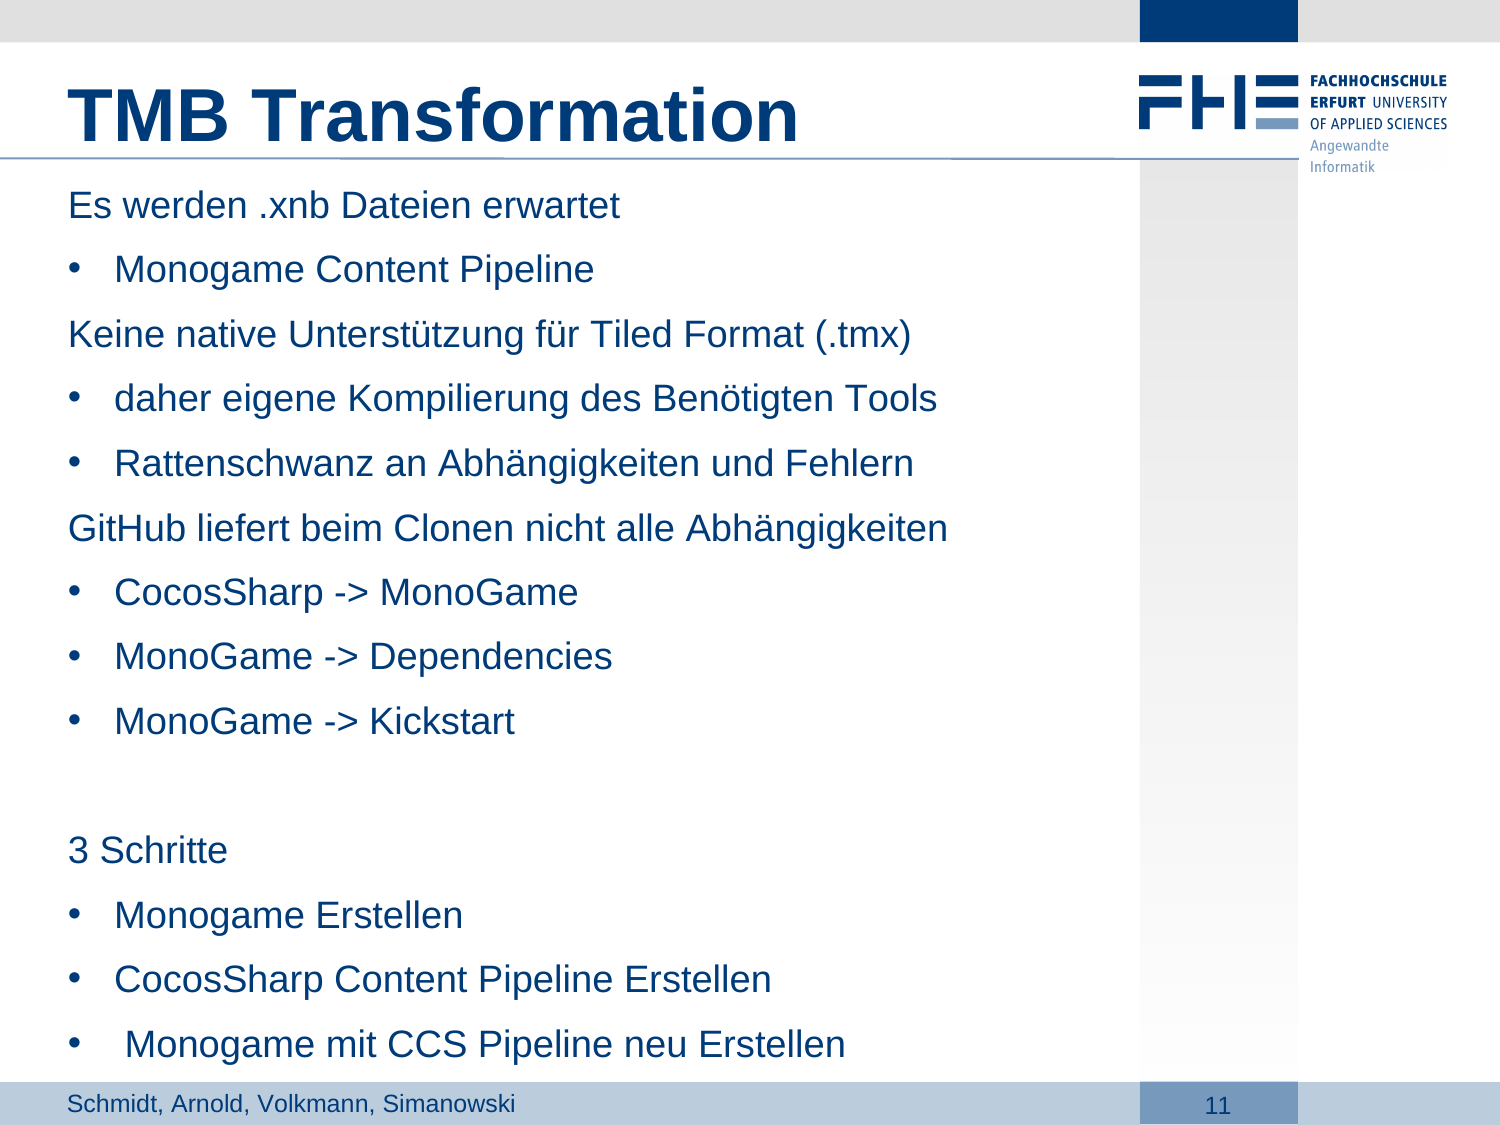

# TMB Transformation
Es werden .xnb Dateien erwartet
Monogame Content Pipeline
Keine native Unterstützung für Tiled Format (.tmx)
daher eigene Kompilierung des Benötigten Tools
Rattenschwanz an Abhängigkeiten und Fehlern
GitHub liefert beim Clonen nicht alle Abhängigkeiten
CocosSharp -> MonoGame
MonoGame -> Dependencies
MonoGame -> Kickstart
3 Schritte
Monogame Erstellen
CocosSharp Content Pipeline Erstellen
 Monogame mit CCS Pipeline neu Erstellen